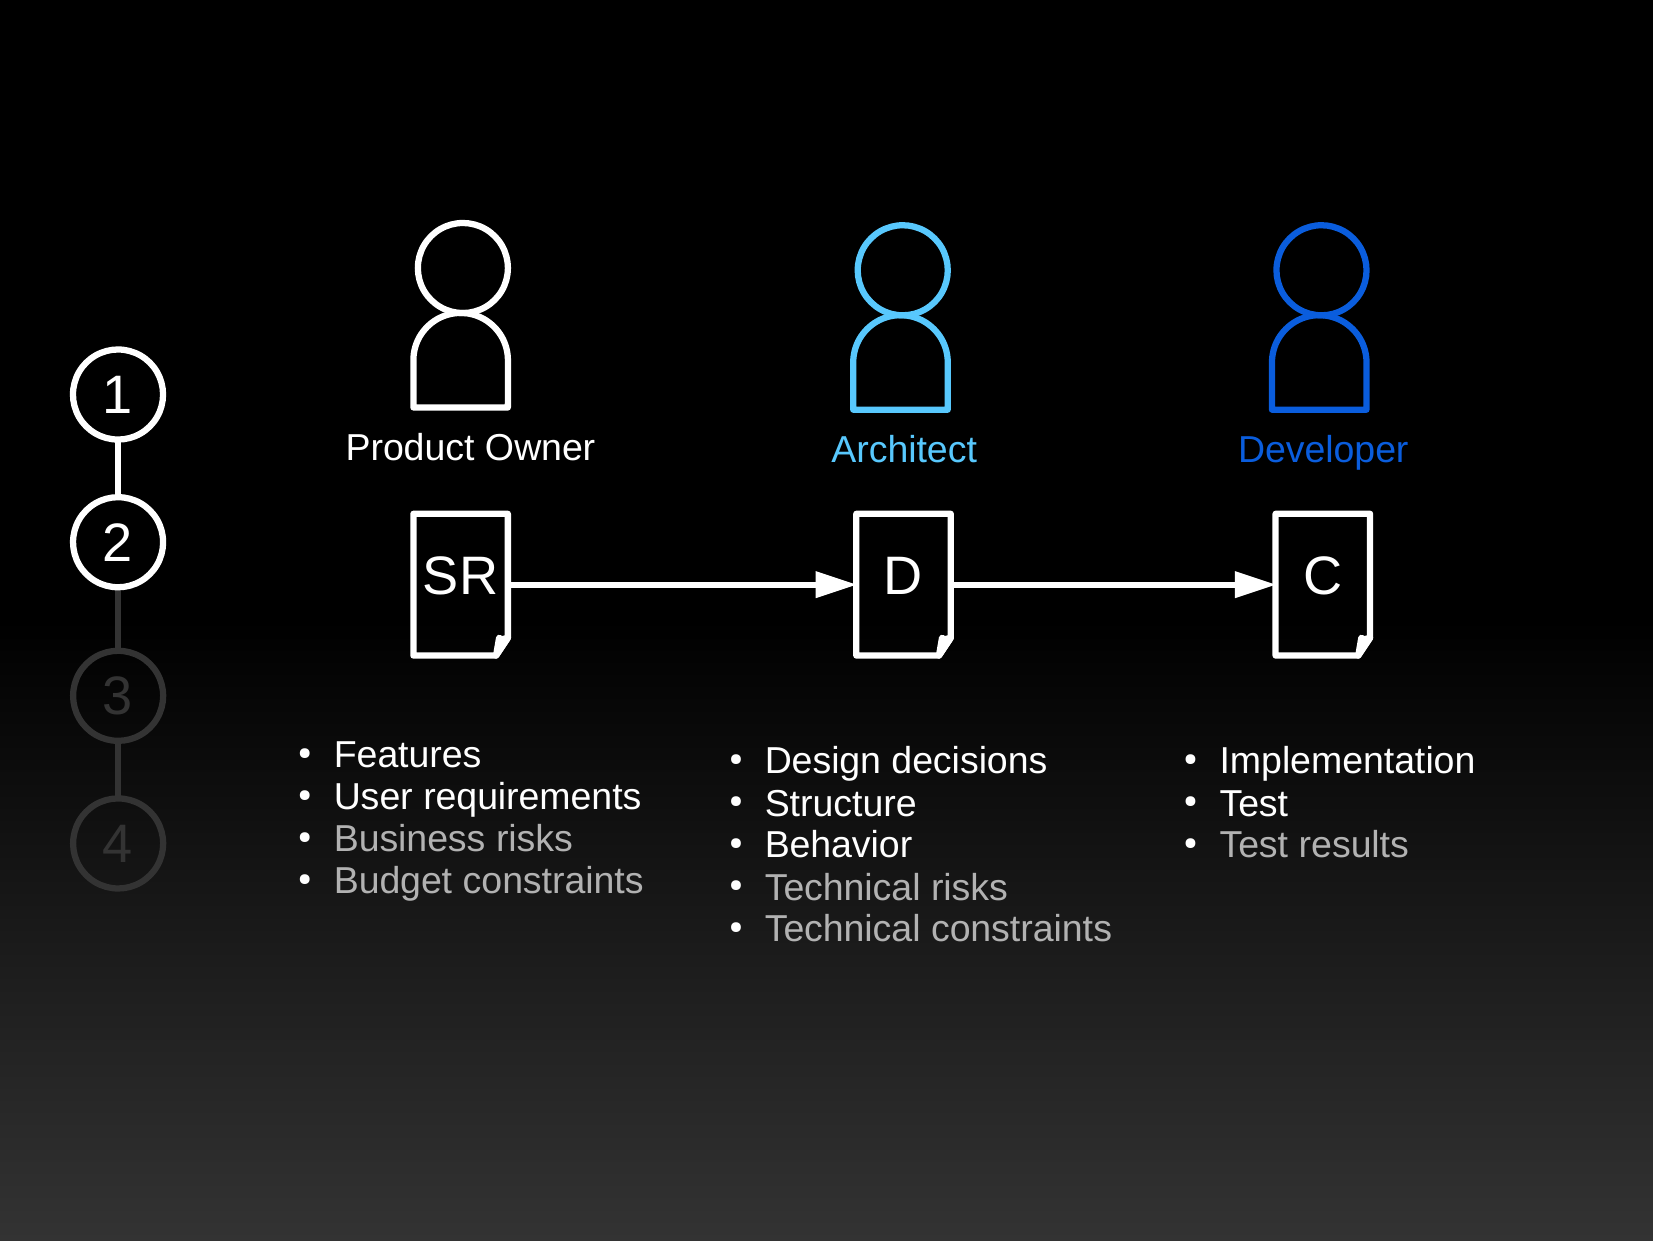

Product Owner
Architect
Developer
1
2
SR
D
C
3
Features
User requirements
Business risks
Budget constraints
Design decisions
Structure
Behavior
Technical risks
Technical constraints
Implementation
Test
Test results
4